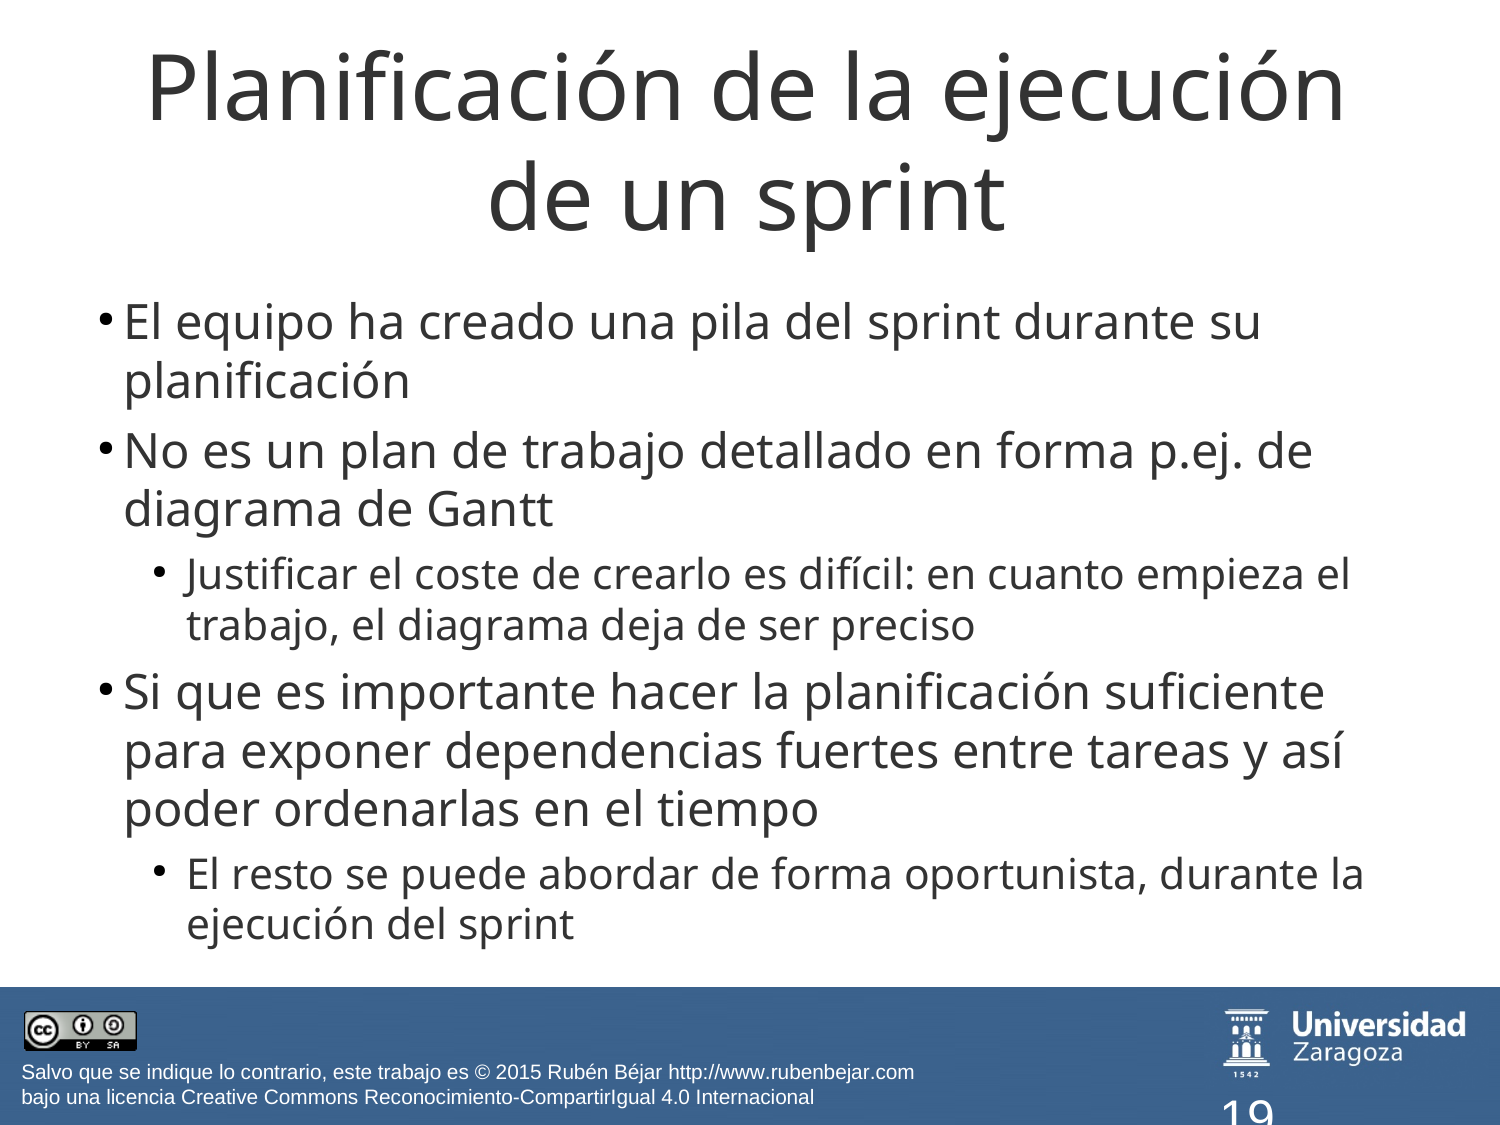

# Planificación de la ejecución de un sprint
El equipo ha creado una pila del sprint durante su planificación
No es un plan de trabajo detallado en forma p.ej. de diagrama de Gantt
Justificar el coste de crearlo es difícil: en cuanto empieza el trabajo, el diagrama deja de ser preciso
Si que es importante hacer la planificación suficiente para exponer dependencias fuertes entre tareas y así poder ordenarlas en el tiempo
El resto se puede abordar de forma oportunista, durante la ejecución del sprint